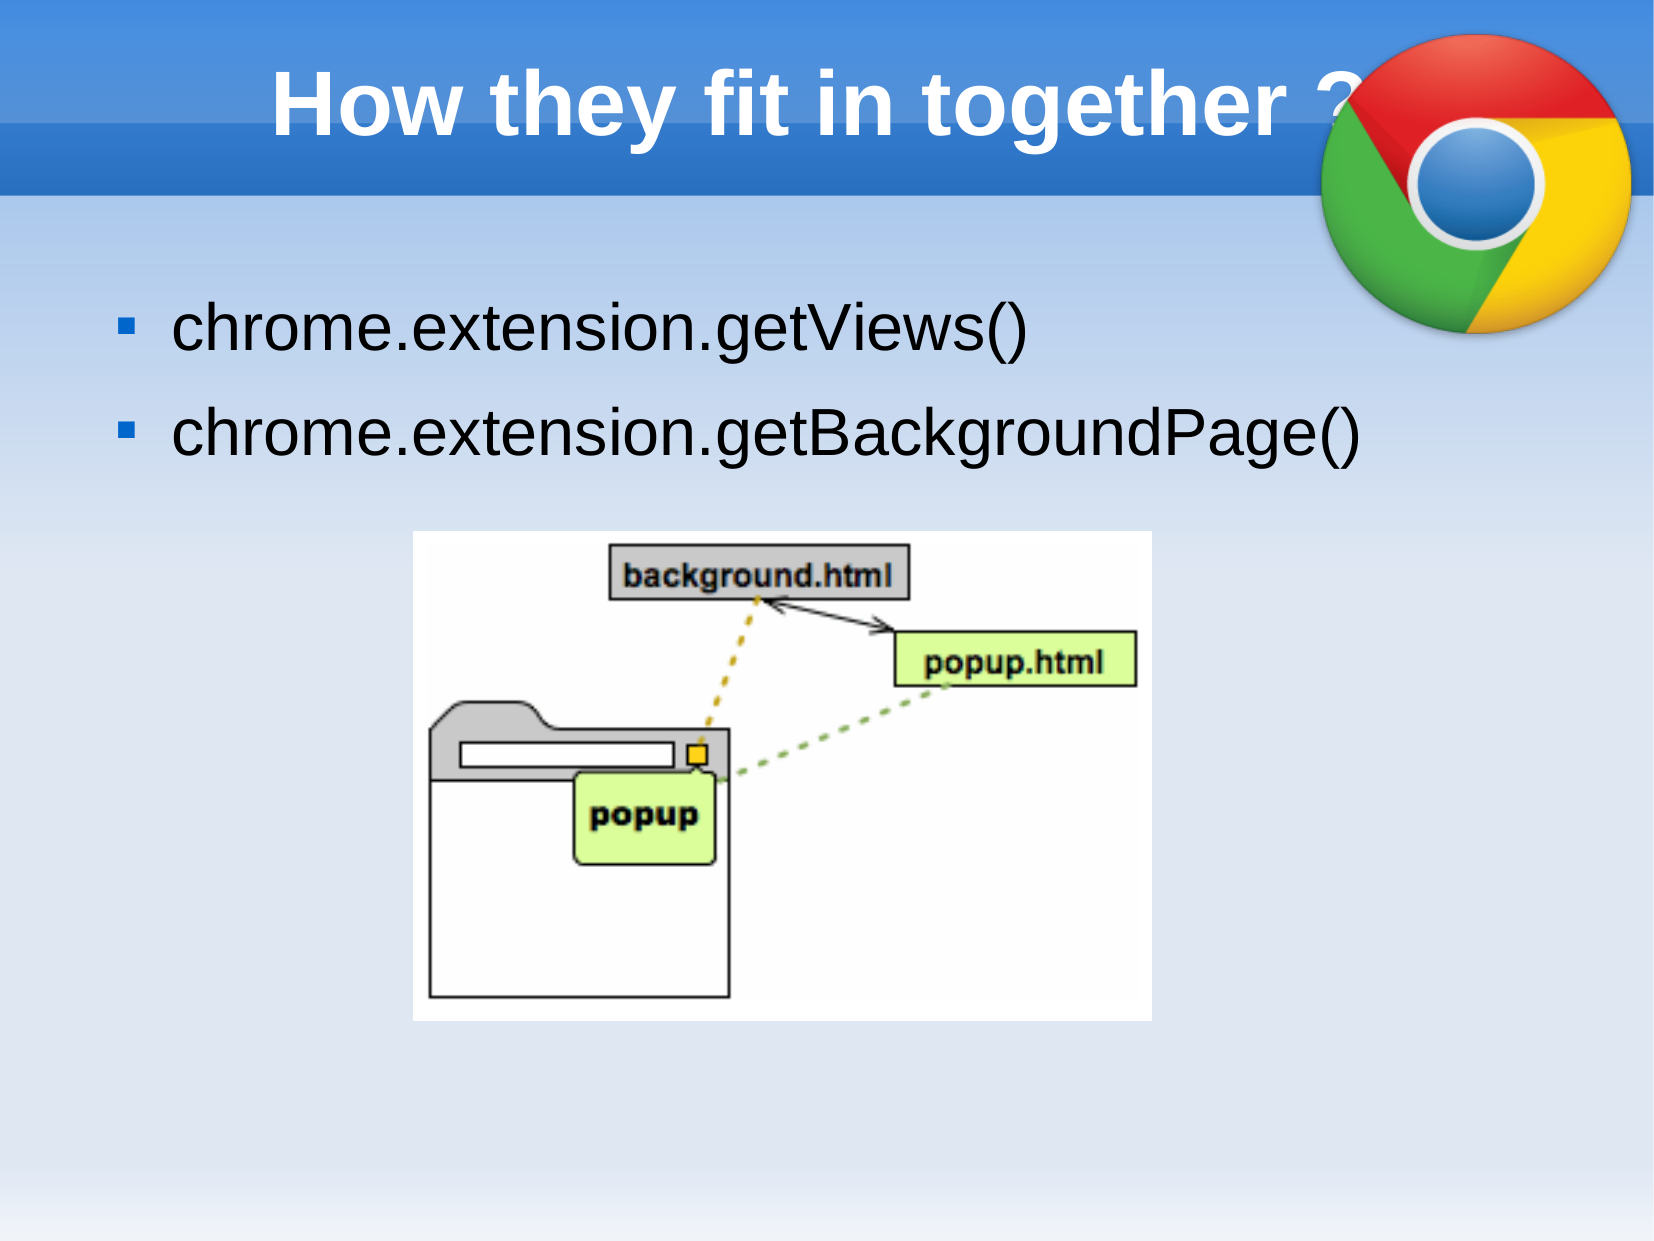

# How they fit in together ?
chrome.extension.getViews()
chrome.extension.getBackgroundPage()